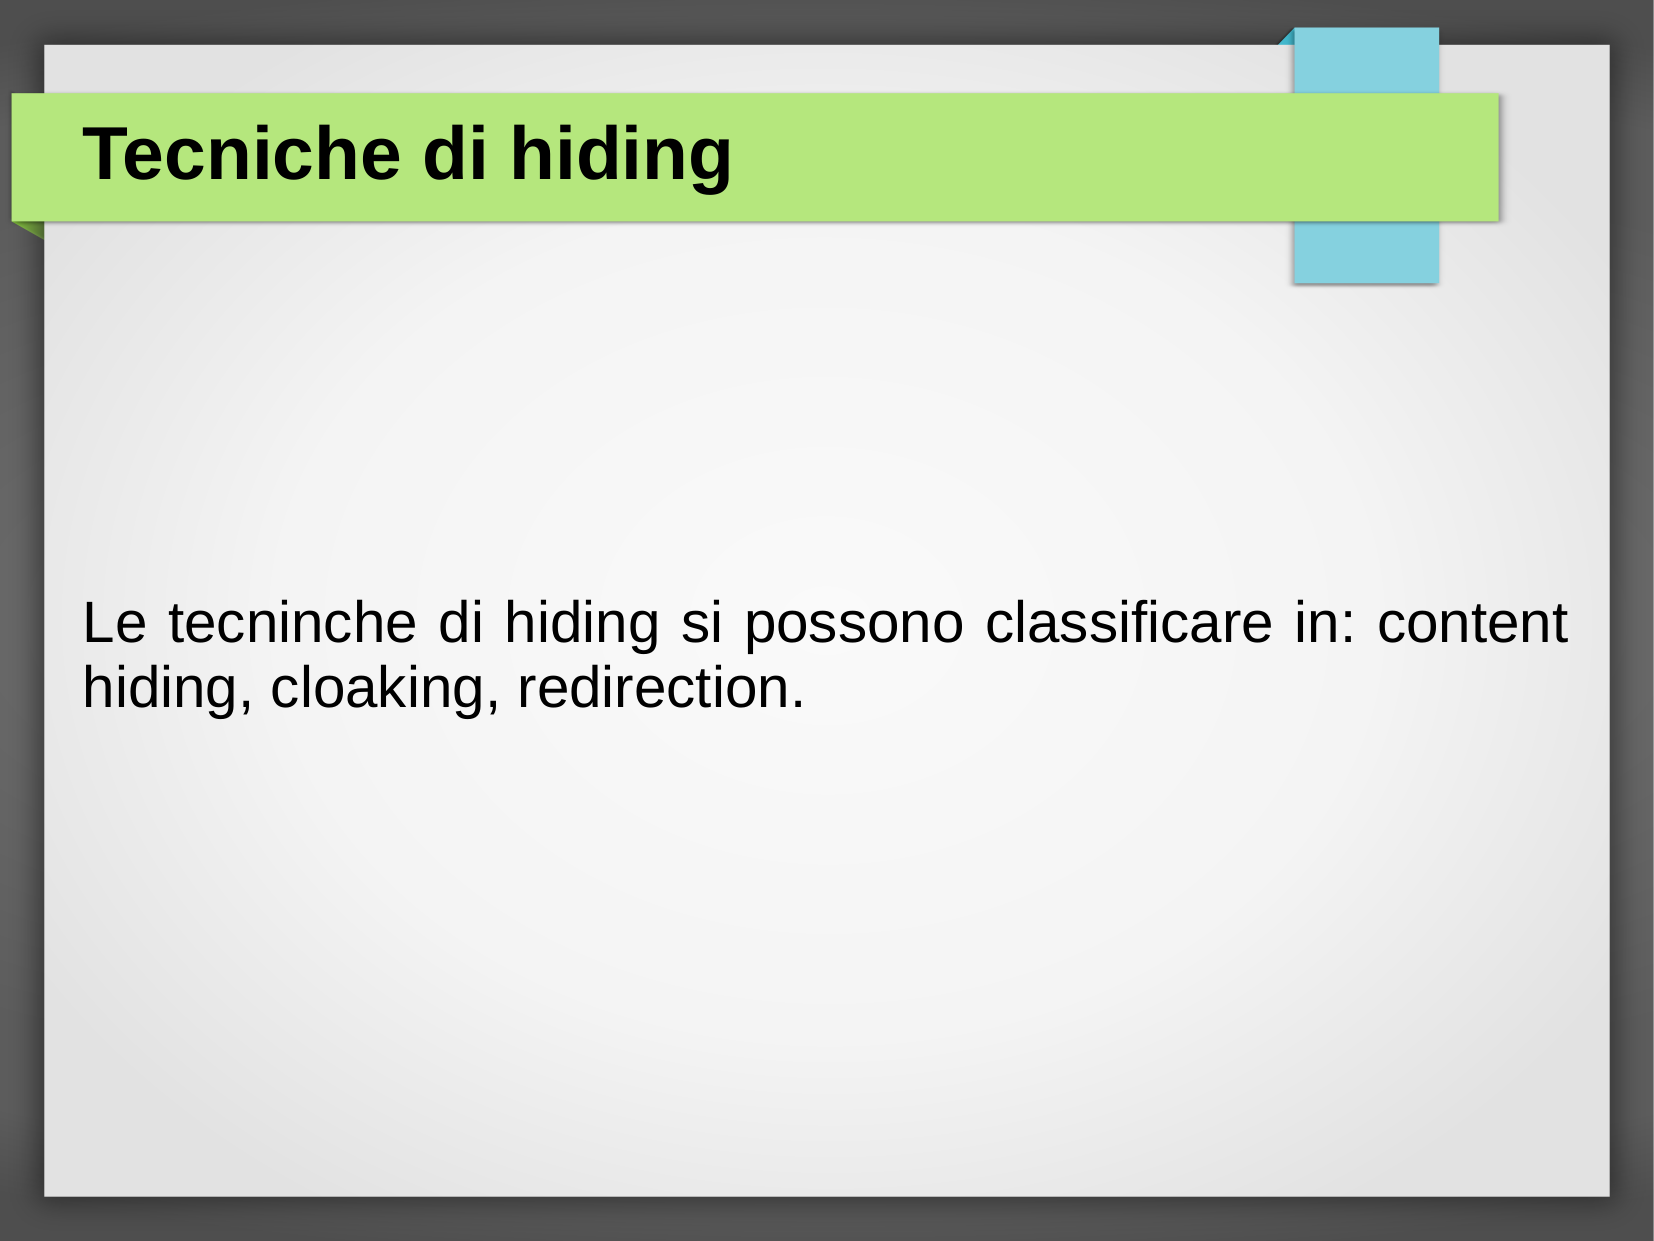

# Tecniche di hiding
Le tecninche di hiding si possono classificare in: content hiding, cloaking, redirection.